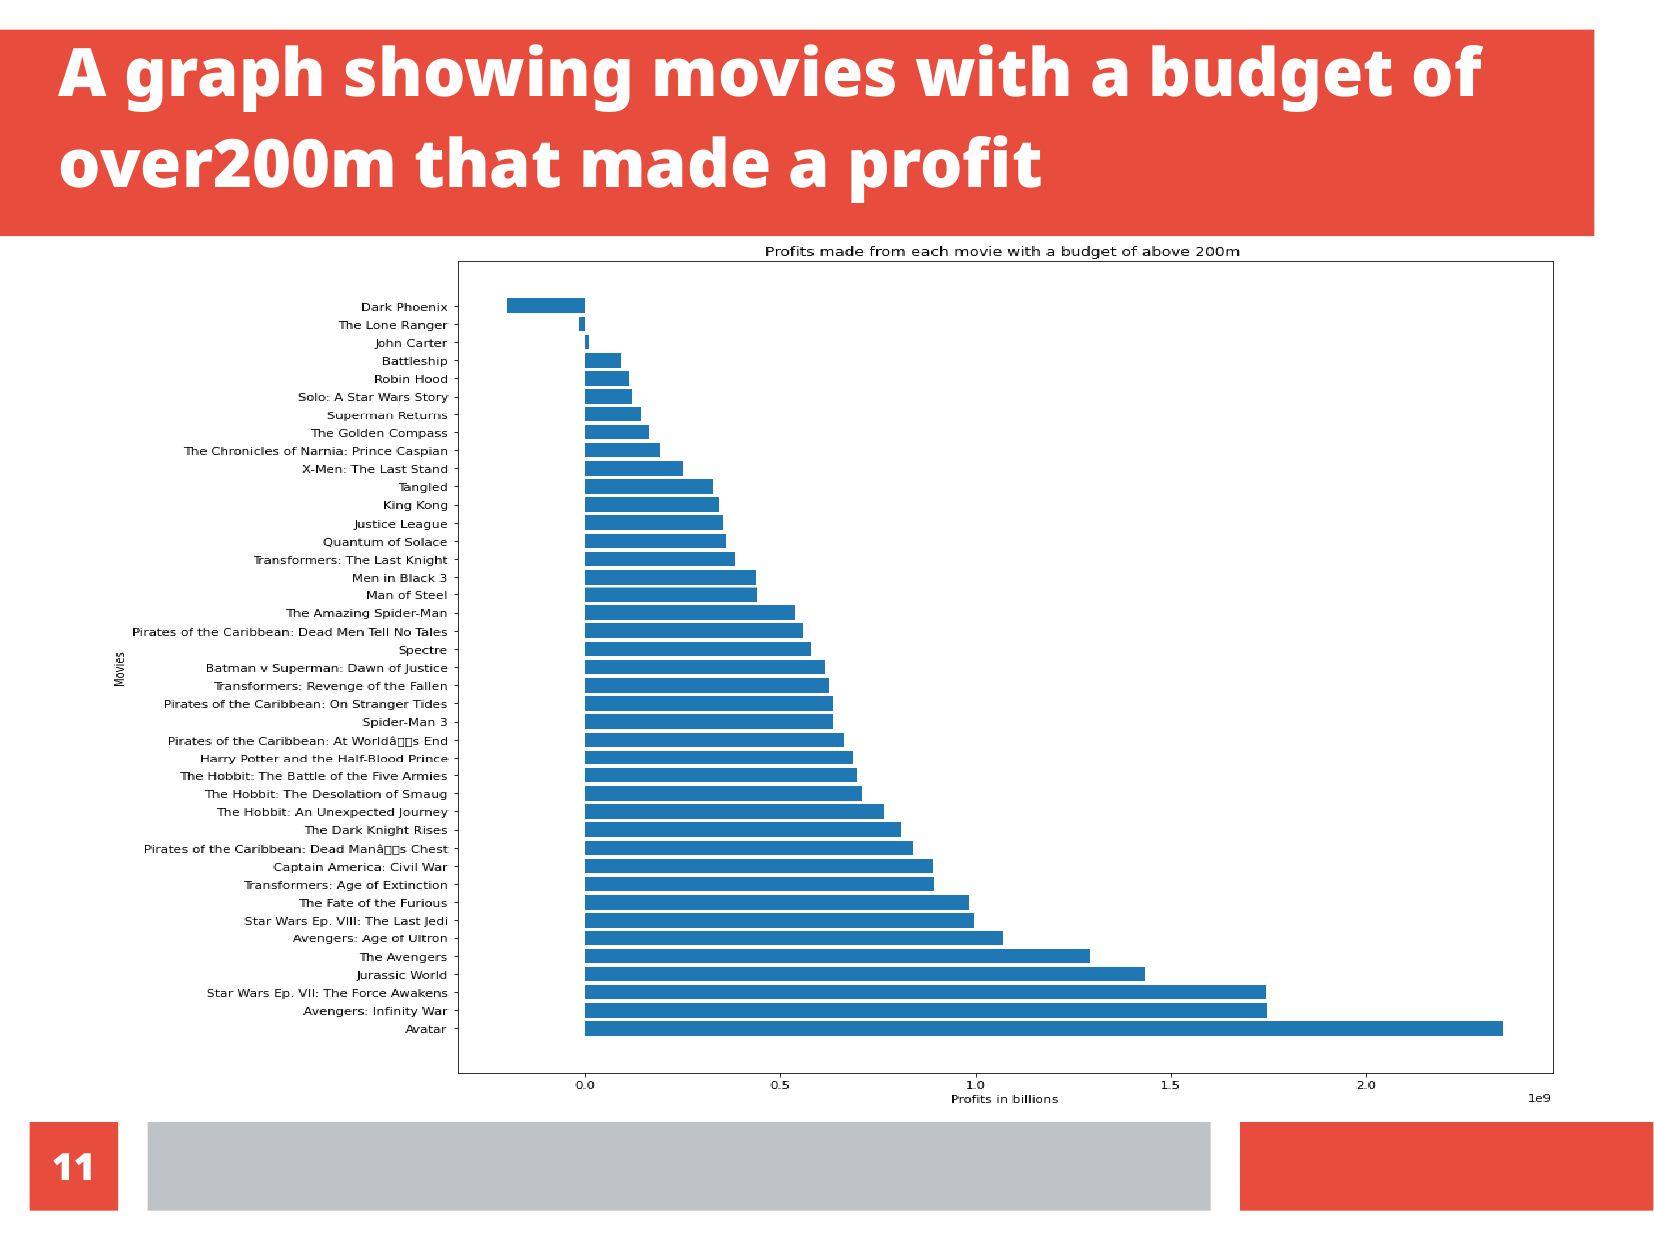

# A graph showing movies with a budget of over200m that made a profit
11